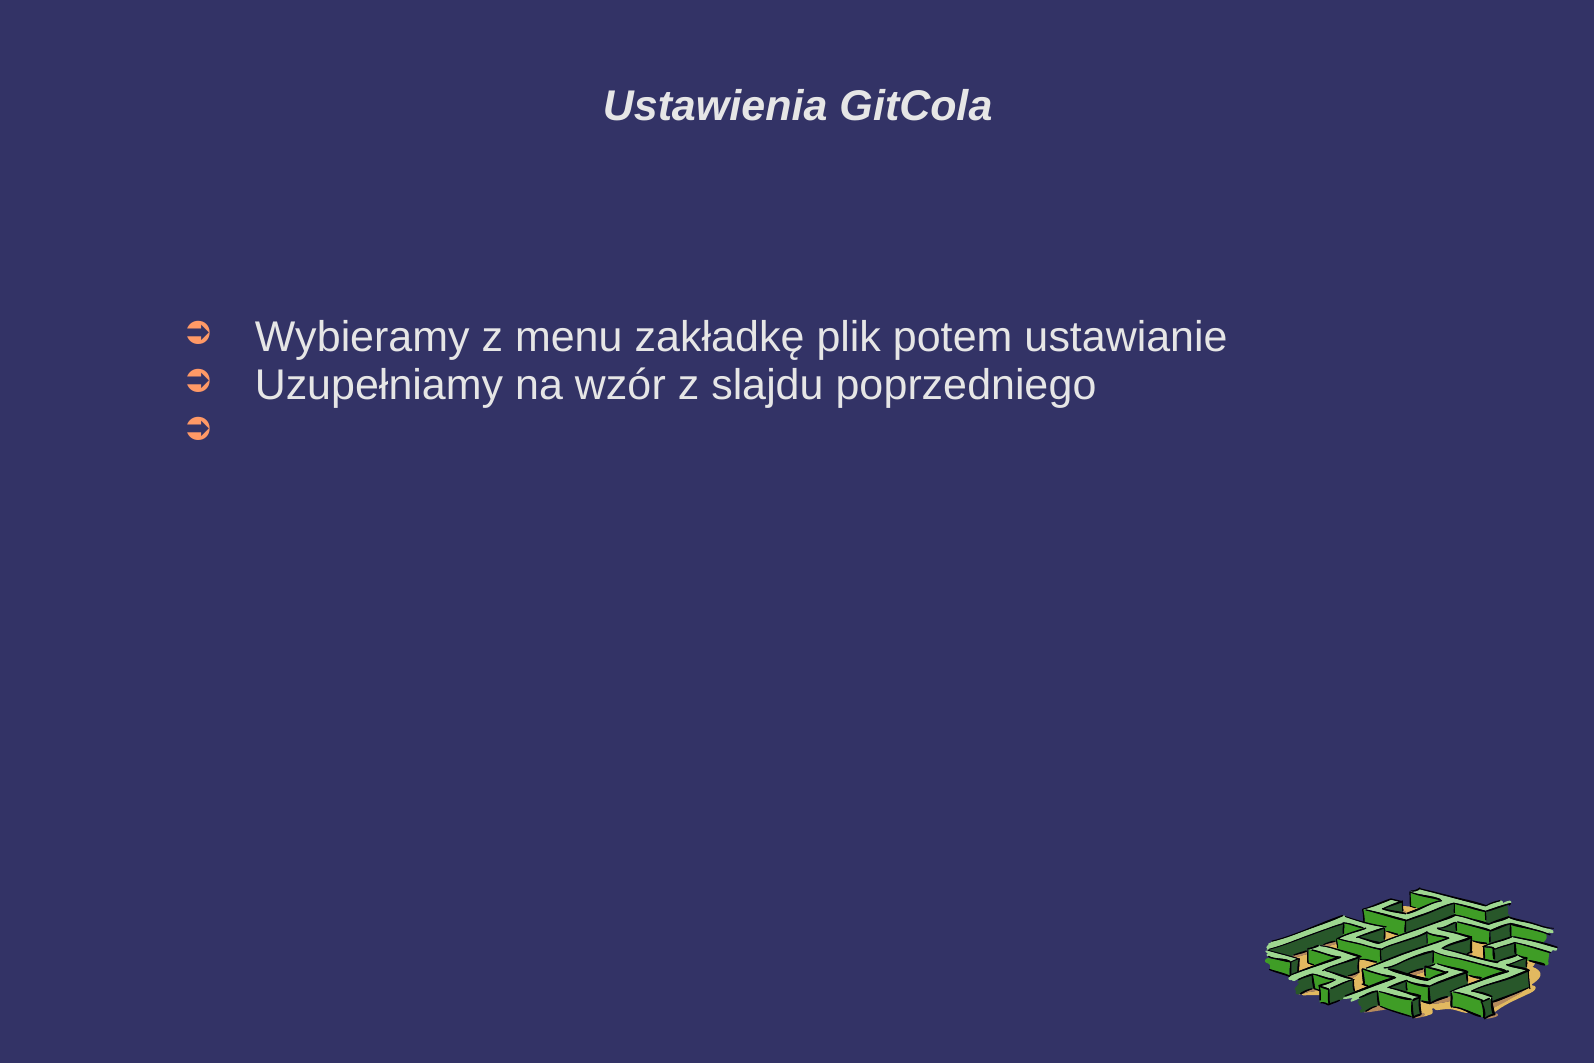

# Ustawienia GitCola
Wybieramy z menu zakładkę plik potem ustawianie
Uzupełniamy na wzór z slajdu poprzedniego